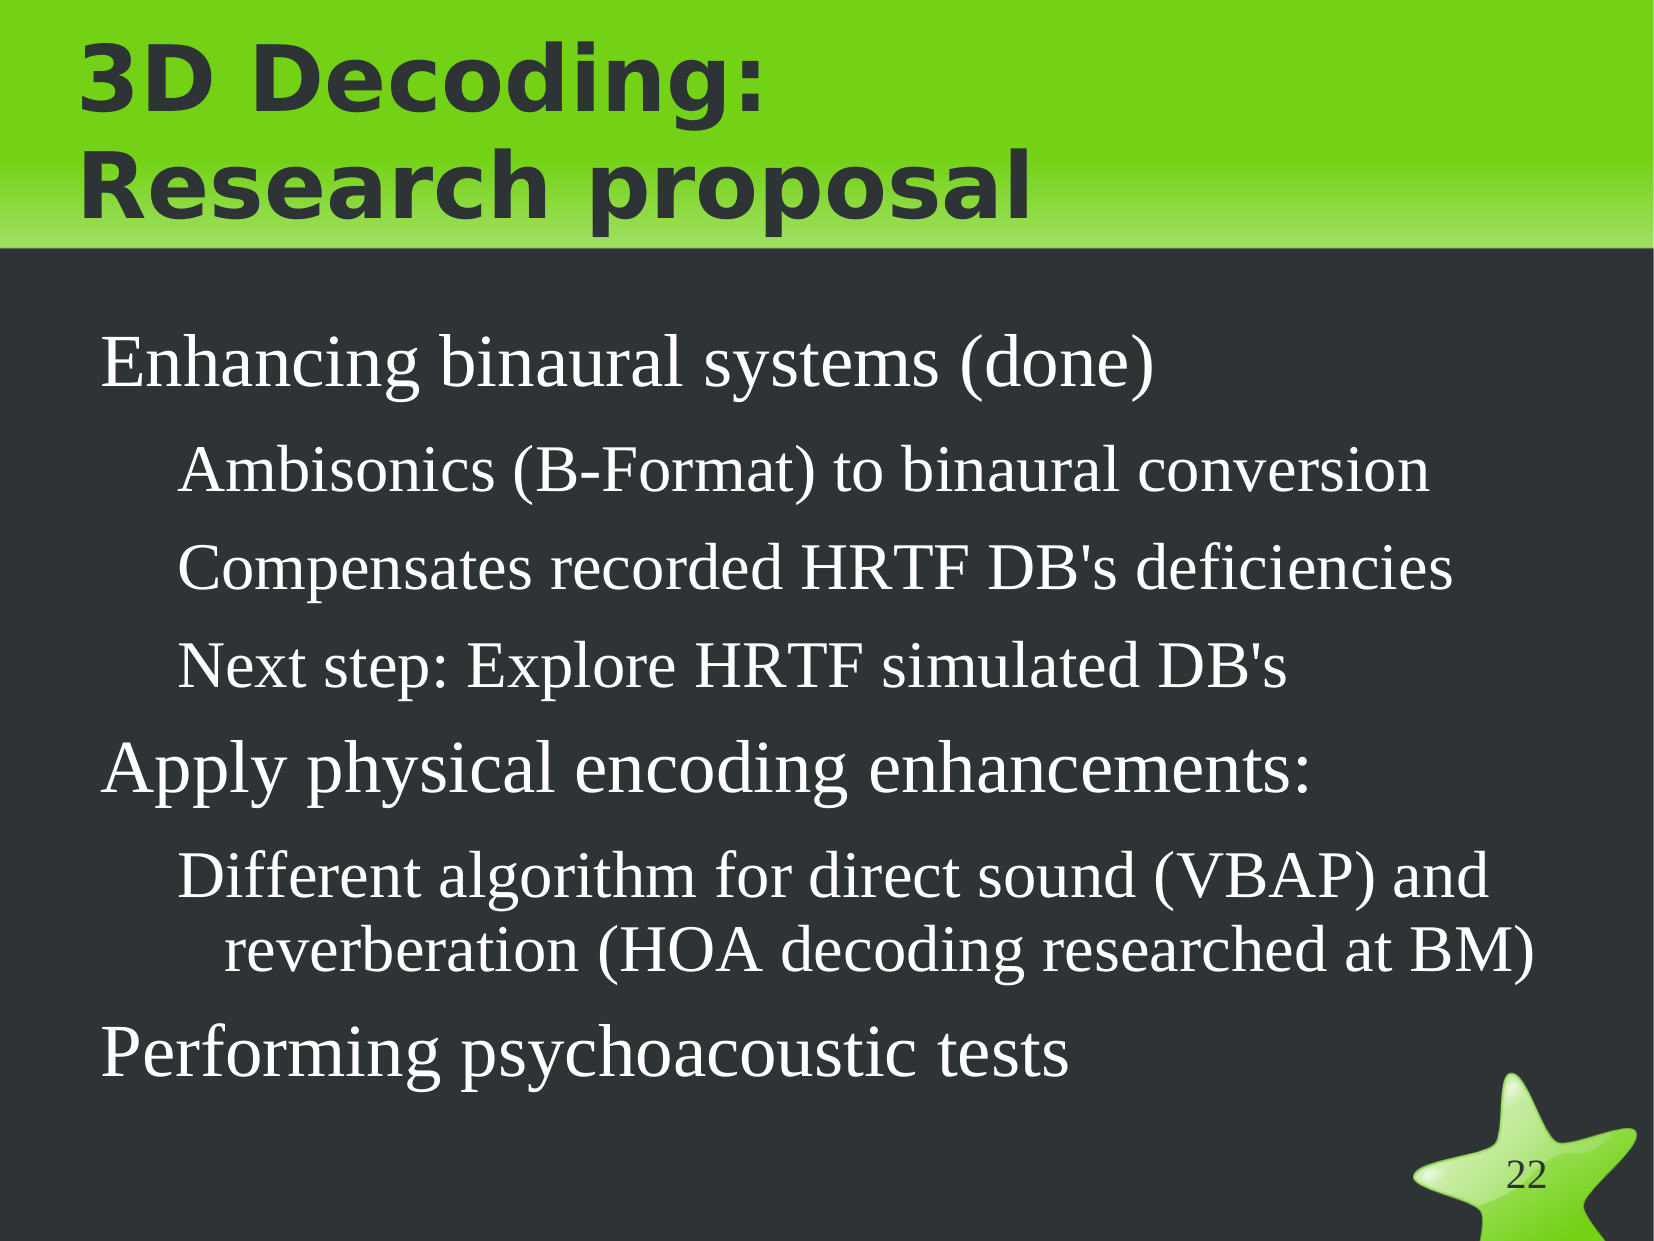

# 3D Decoding: Research proposal
Enhancing binaural systems (done)
Ambisonics (B-Format) to binaural conversion
Compensates recorded HRTF DB's deficiencies
Next step: Explore HRTF simulated DB's
Apply physical encoding enhancements:
Different algorithm for direct sound (VBAP) and reverberation (HOA decoding researched at BM)
Performing psychoacoustic tests
22